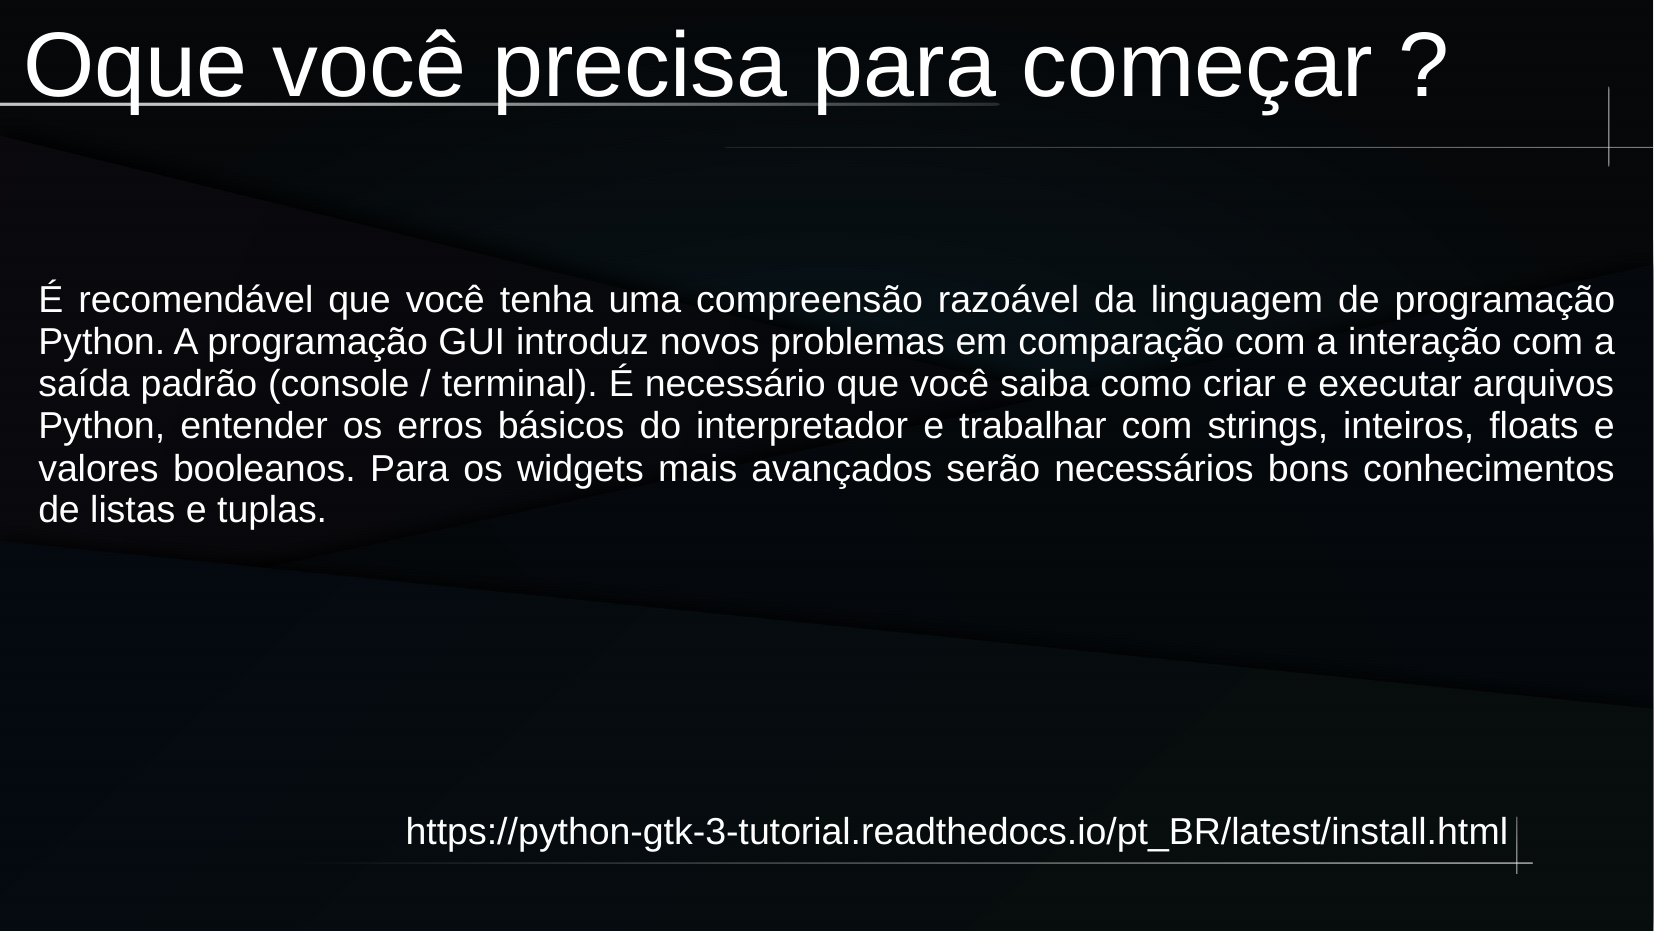

# Oque você precisa para começar ?
É recomendável que você tenha uma compreensão razoável da linguagem de programação Python. A programação GUI introduz novos problemas em comparação com a interação com a saída padrão (console / terminal). É necessário que você saiba como criar e executar arquivos Python, entender os erros básicos do interpretador e trabalhar com strings, inteiros, floats e valores booleanos. Para os widgets mais avançados serão necessários bons conhecimentos de listas e tuplas.
https://python-gtk-3-tutorial.readthedocs.io/pt_BR/latest/install.html